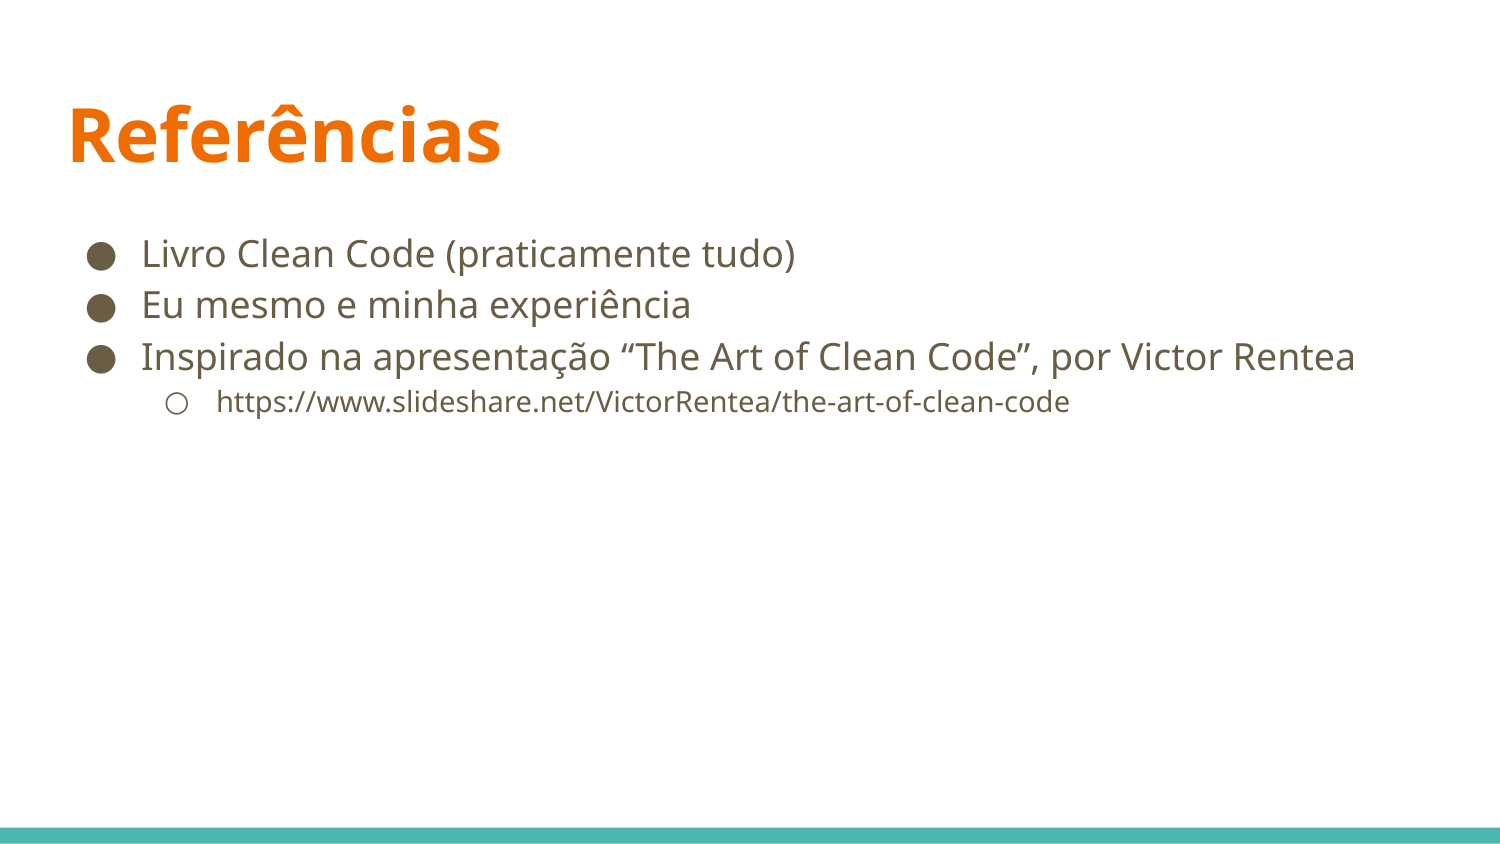

# Referências
Livro Clean Code (praticamente tudo)
Eu mesmo e minha experiência
Inspirado na apresentação “The Art of Clean Code”, por Victor Rentea
https://www.slideshare.net/VictorRentea/the-art-of-clean-code